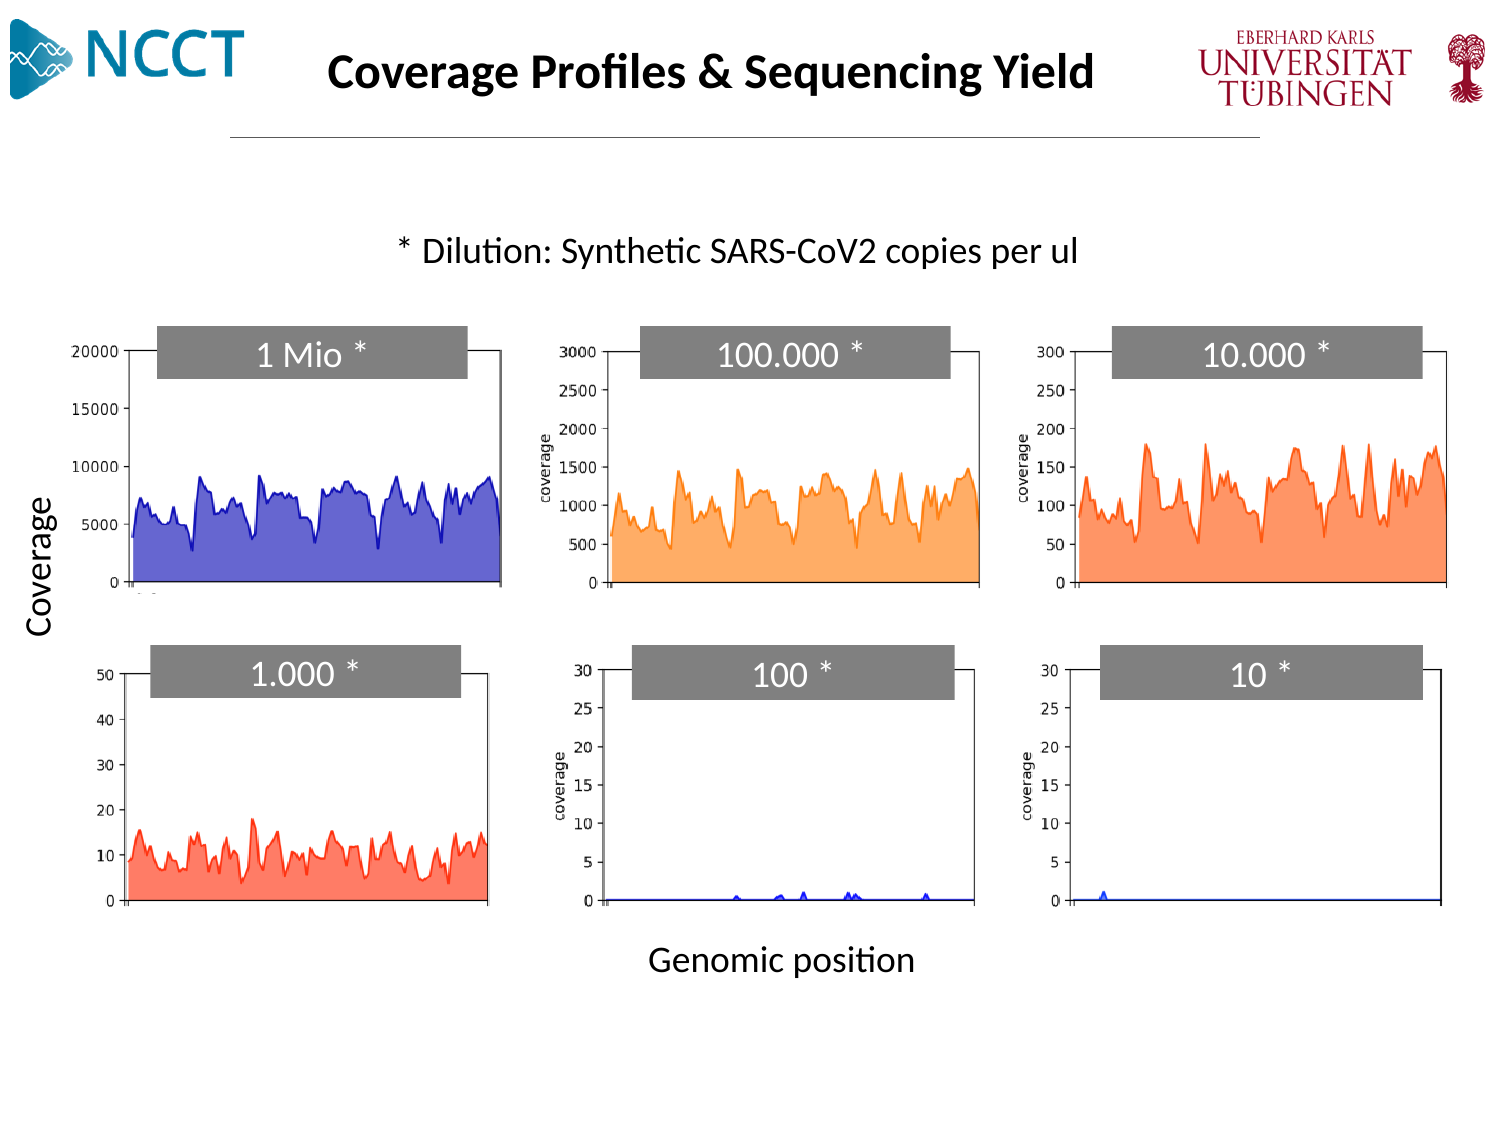

Coverage Profiles & Sequencing Yield
* Dilution: Synthetic SARS-CoV2 copies per ul
1 Mio *
100.000 *
10.000 *
Coverage
1.000 *
100 *
10 *
Genomic position